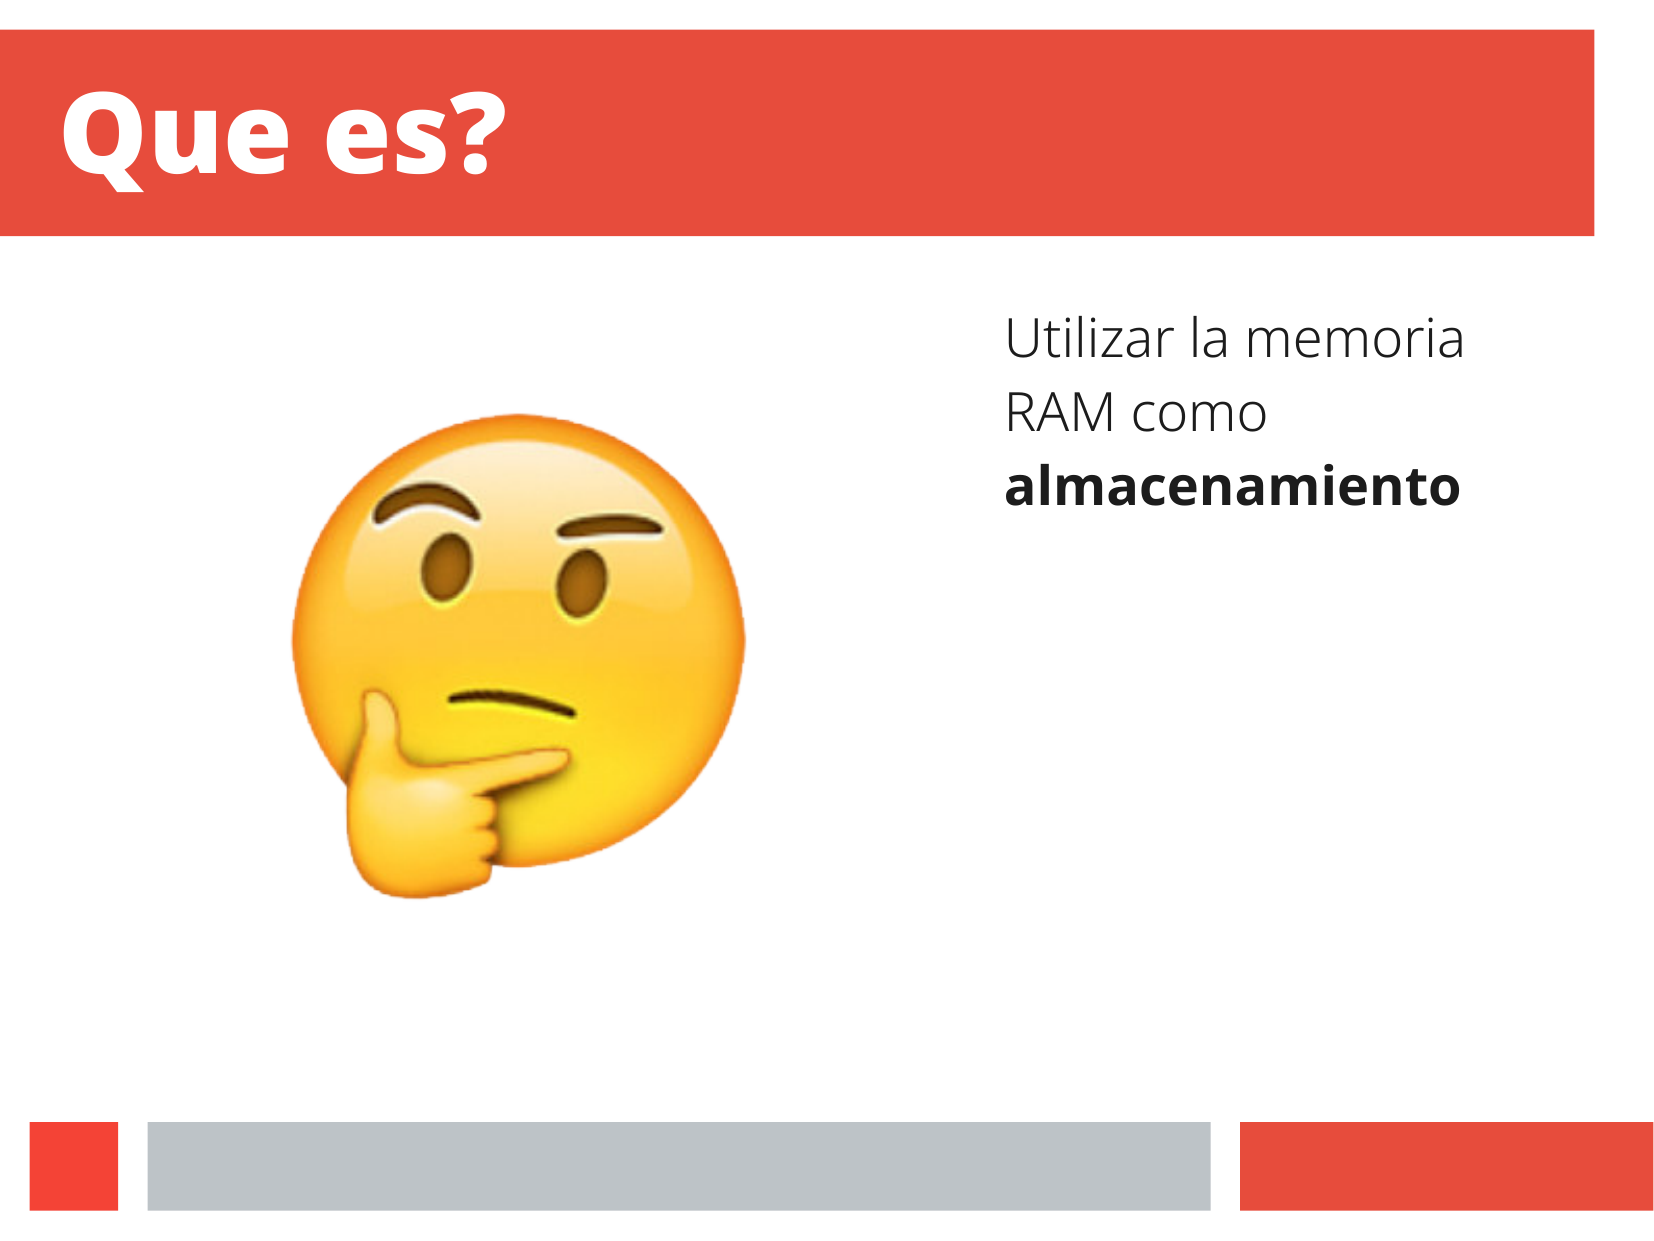

# Que es?
Utilizar la memoria RAM como almacenamiento